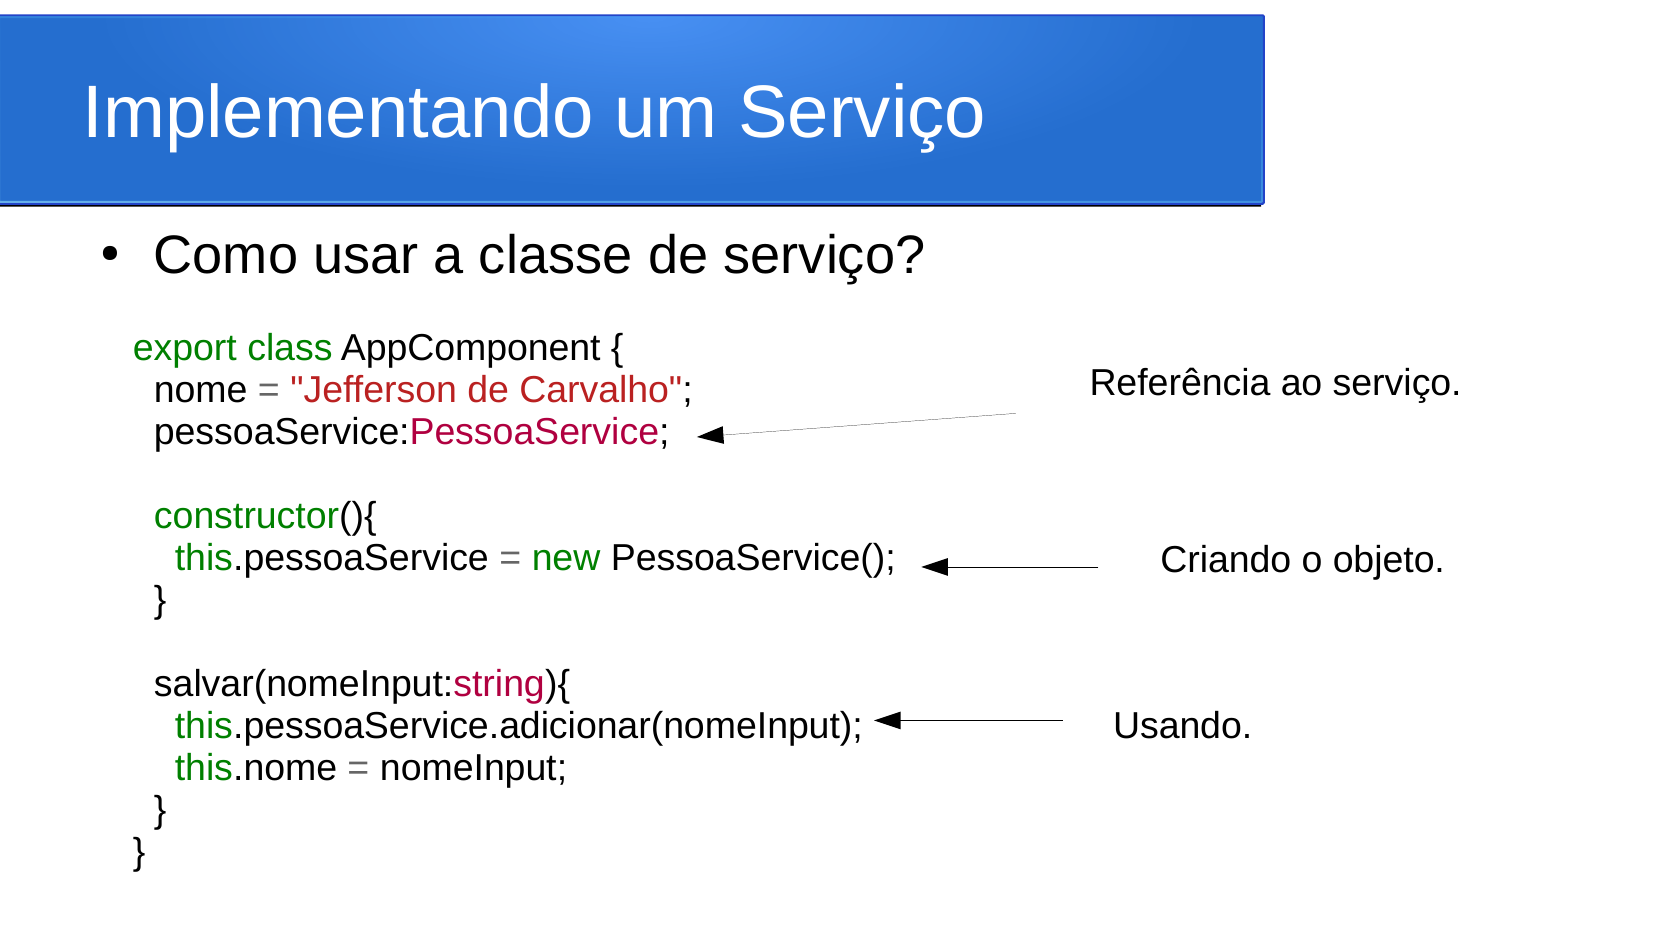

# Implementando um Serviço
Como usar a classe de serviço?
export class AppComponent {
 nome = "Jefferson de Carvalho";
 pessoaService:PessoaService;
 constructor(){
 this.pessoaService = new PessoaService();
 }
 salvar(nomeInput:string){
 this.pessoaService.adicionar(nomeInput);
 this.nome = nomeInput;
 }
}
Referência ao serviço.
Criando o objeto.
Usando.